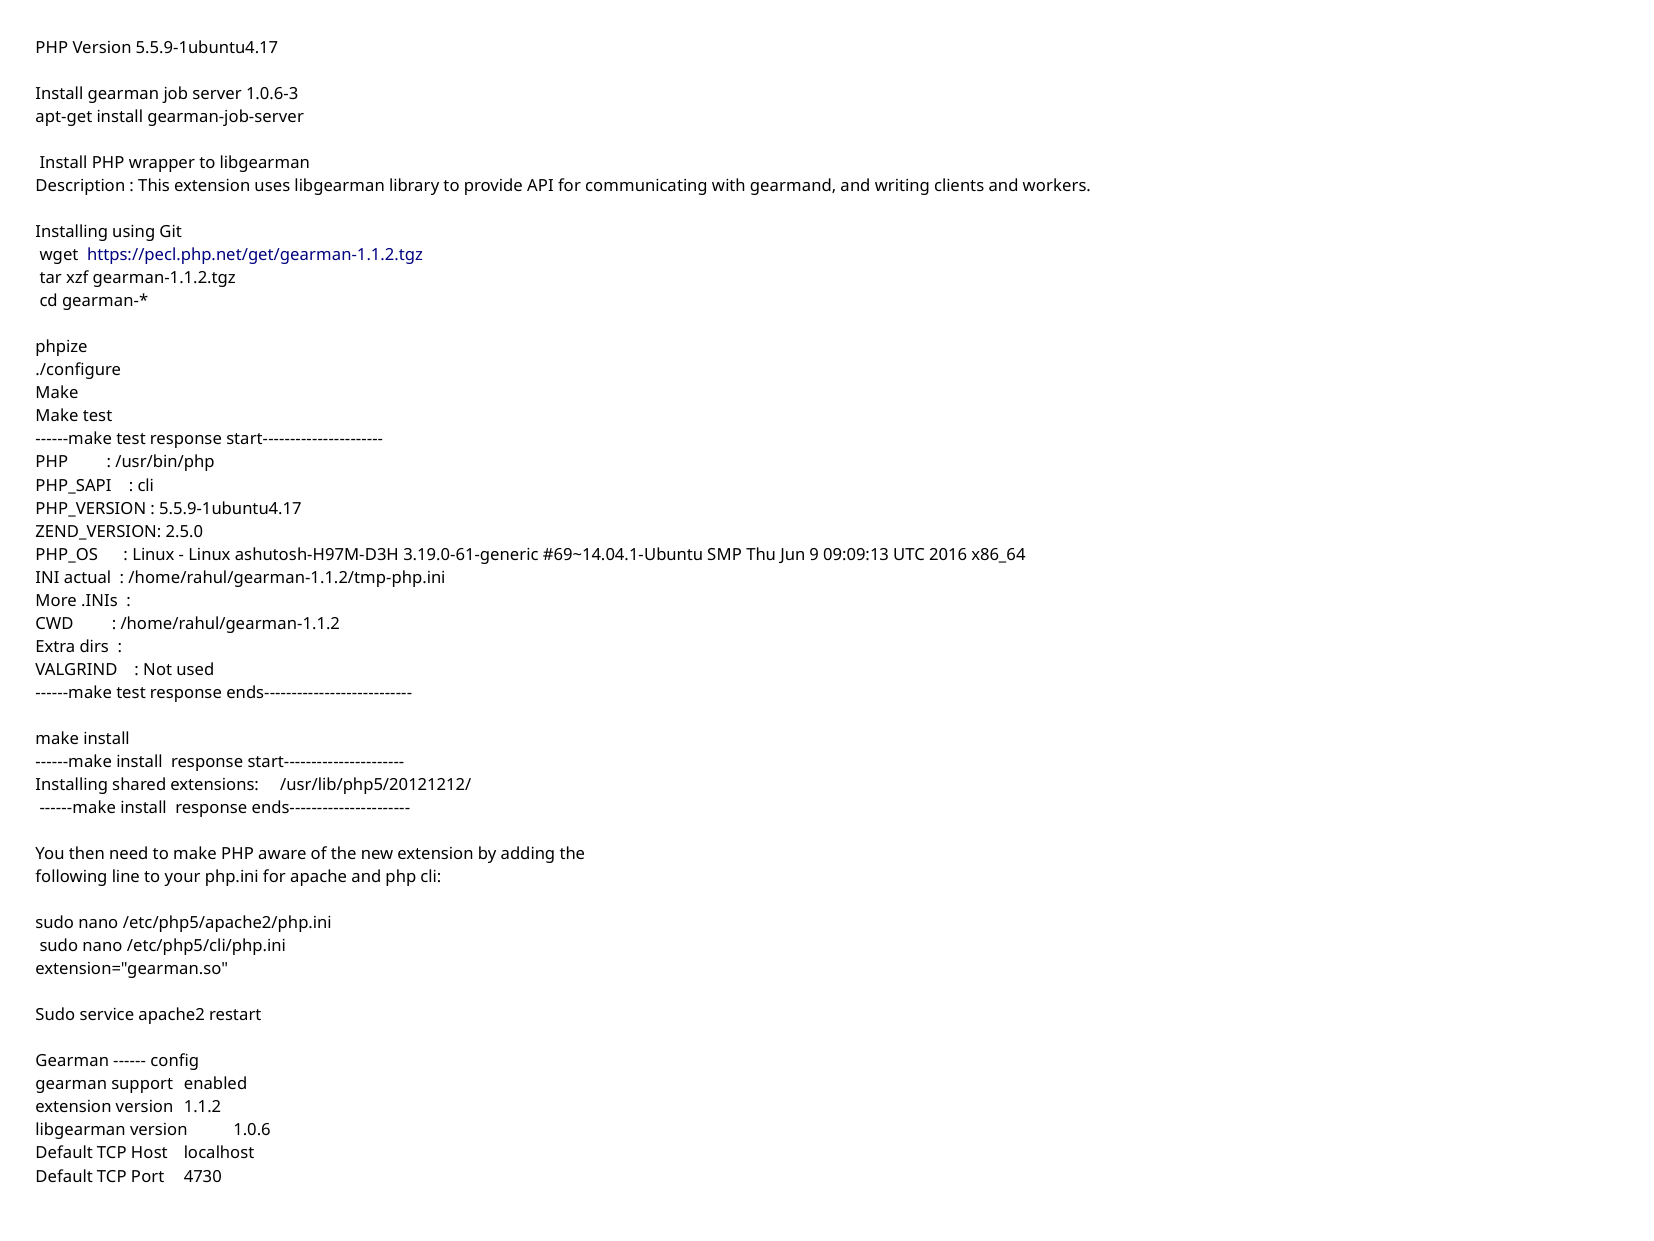

# PHP Version 5.5.9-1ubuntu4.17
Install gearman job server 1.0.6-3
apt-get install gearman-job-server
 Install PHP wrapper to libgearman
Description : This extension uses libgearman library to provide API for communicating with gearmand, and writing clients and workers.
Installing using Git
 wget https://pecl.php.net/get/gearman-1.1.2.tgz
 tar xzf gearman-1.1.2.tgz
 cd gearman-*
phpize
./configure
Make
Make test
------make test response start----------------------
PHP : /usr/bin/php
PHP_SAPI : cli
PHP_VERSION : 5.5.9-1ubuntu4.17
ZEND_VERSION: 2.5.0
PHP_OS : Linux - Linux ashutosh-H97M-D3H 3.19.0-61-generic #69~14.04.1-Ubuntu SMP Thu Jun 9 09:09:13 UTC 2016 x86_64
INI actual : /home/rahul/gearman-1.1.2/tmp-php.ini
More .INIs :
CWD : /home/rahul/gearman-1.1.2
Extra dirs :
VALGRIND : Not used
------make test response ends---------------------------
make install
------make install response start----------------------
Installing shared extensions: /usr/lib/php5/20121212/
 ------make install response ends----------------------
You then need to make PHP aware of the new extension by adding the
following line to your php.ini for apache and php cli:
sudo nano /etc/php5/apache2/php.ini
 sudo nano /etc/php5/cli/php.ini
extension="gearman.so"
Sudo service apache2 restart
Gearman ------ config
gearman support	enabled
extension version 	1.1.2
libgearman version 	1.0.6
Default TCP Host 	localhost
Default TCP Port 	4730